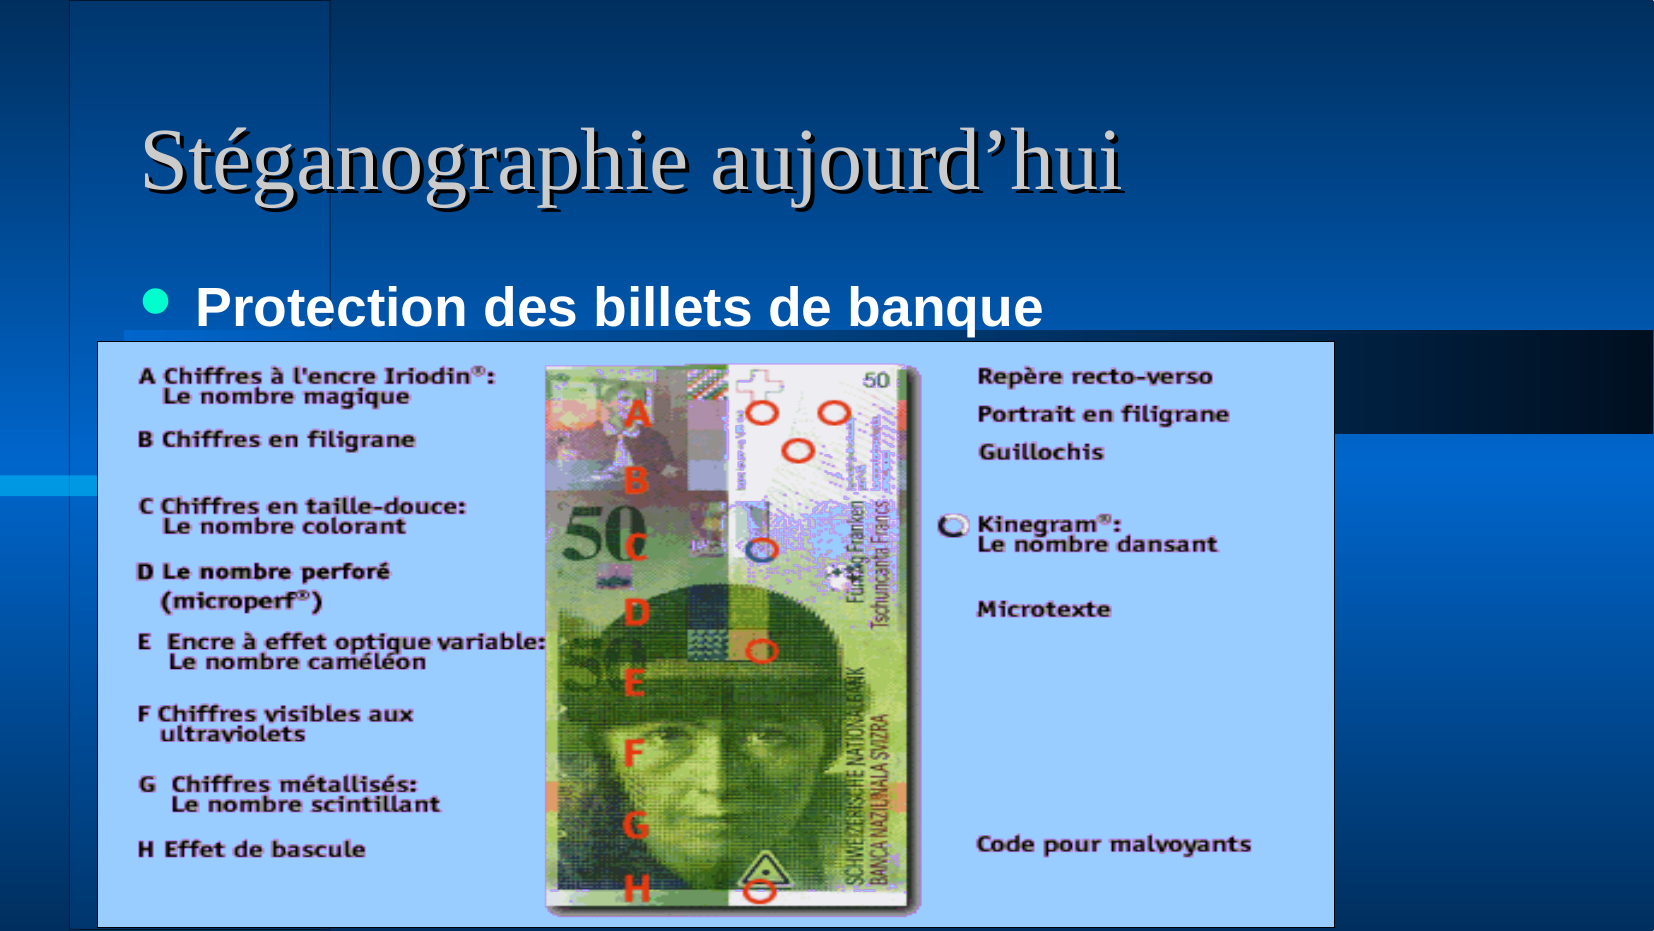

# Stéganographie aujourd’hui
Protection des billets de banque